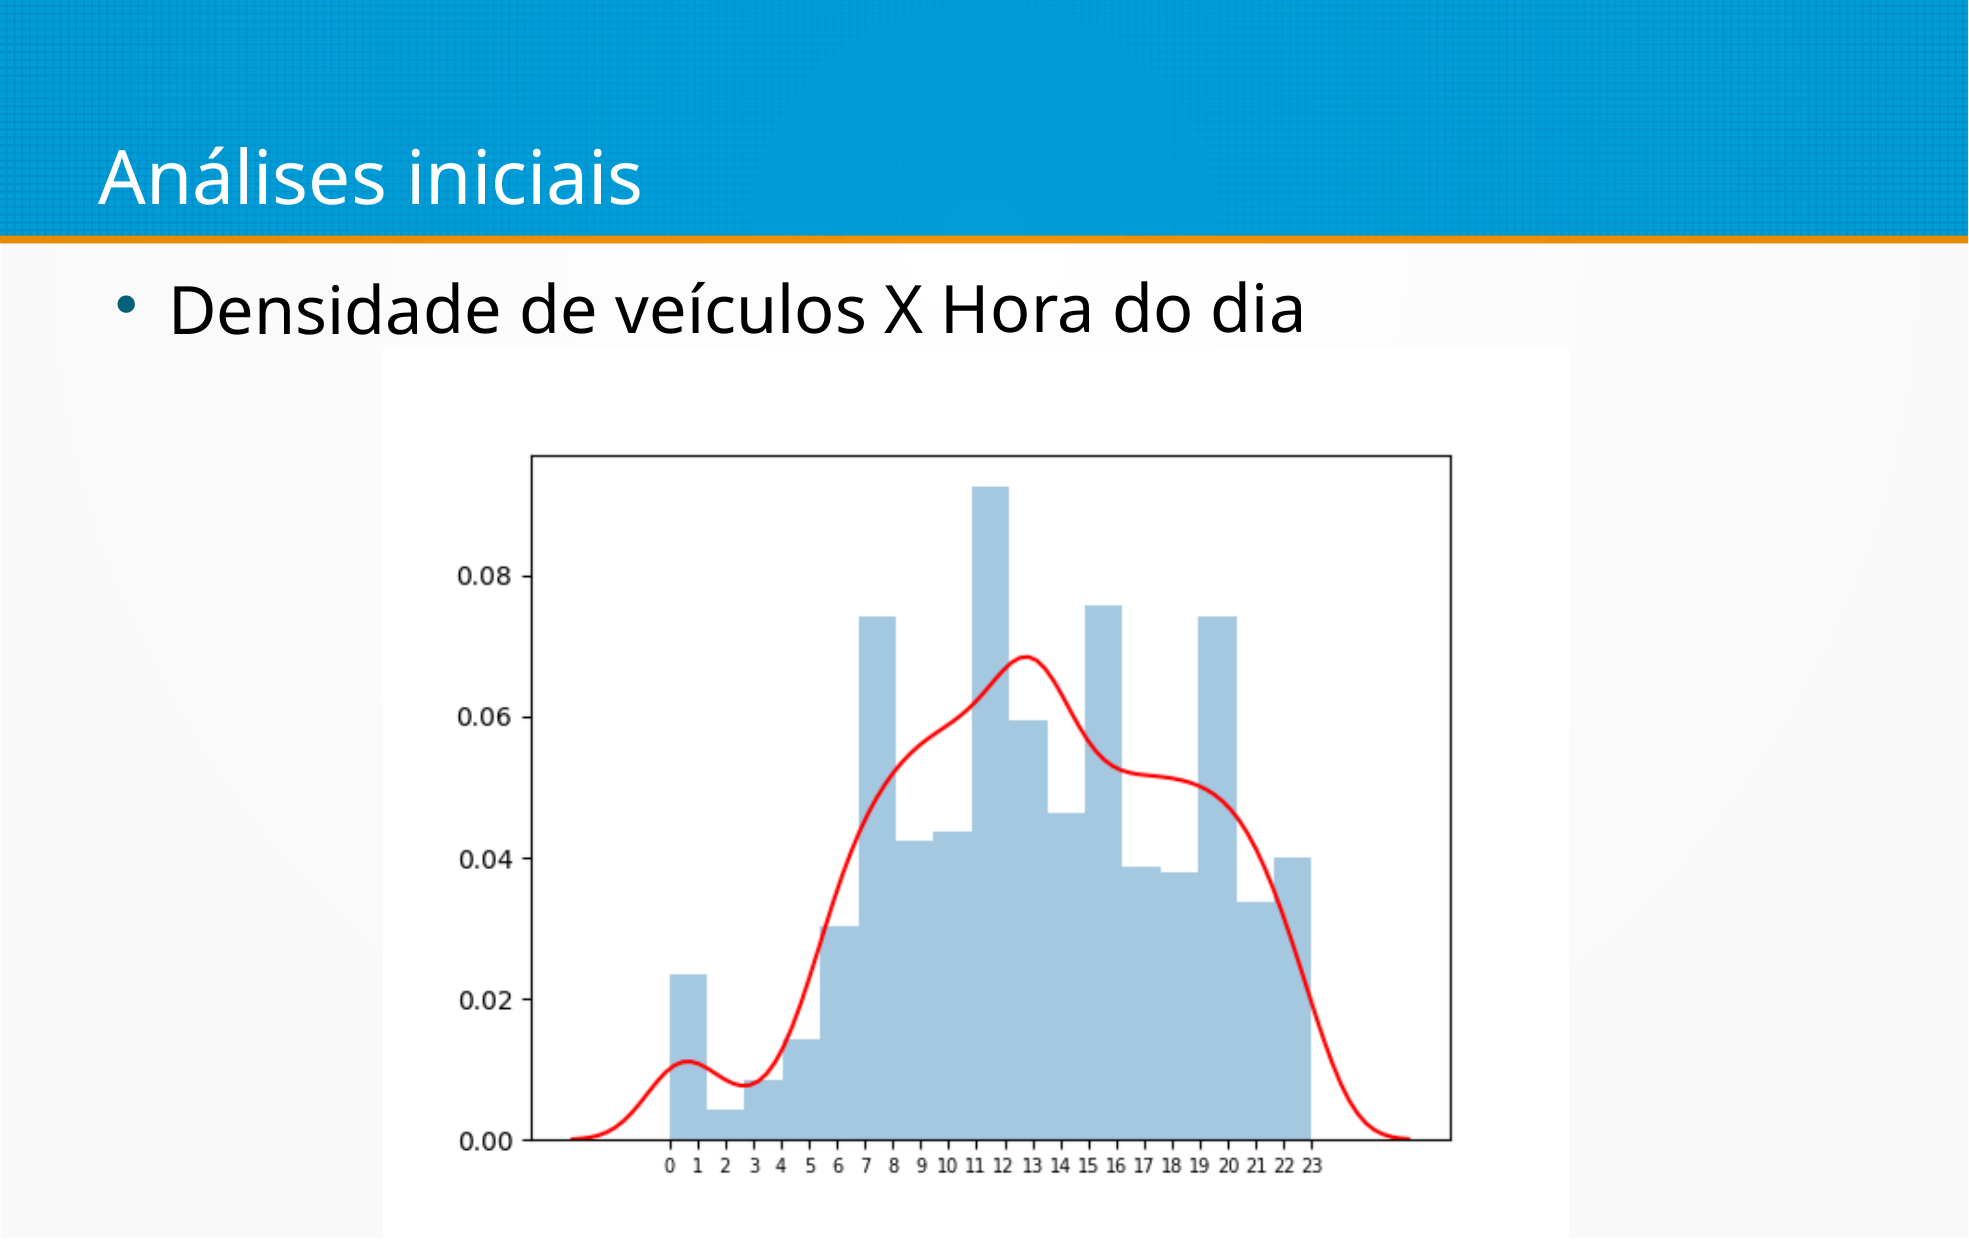

Análises iniciais
Densidade de veículos X Hora do dia